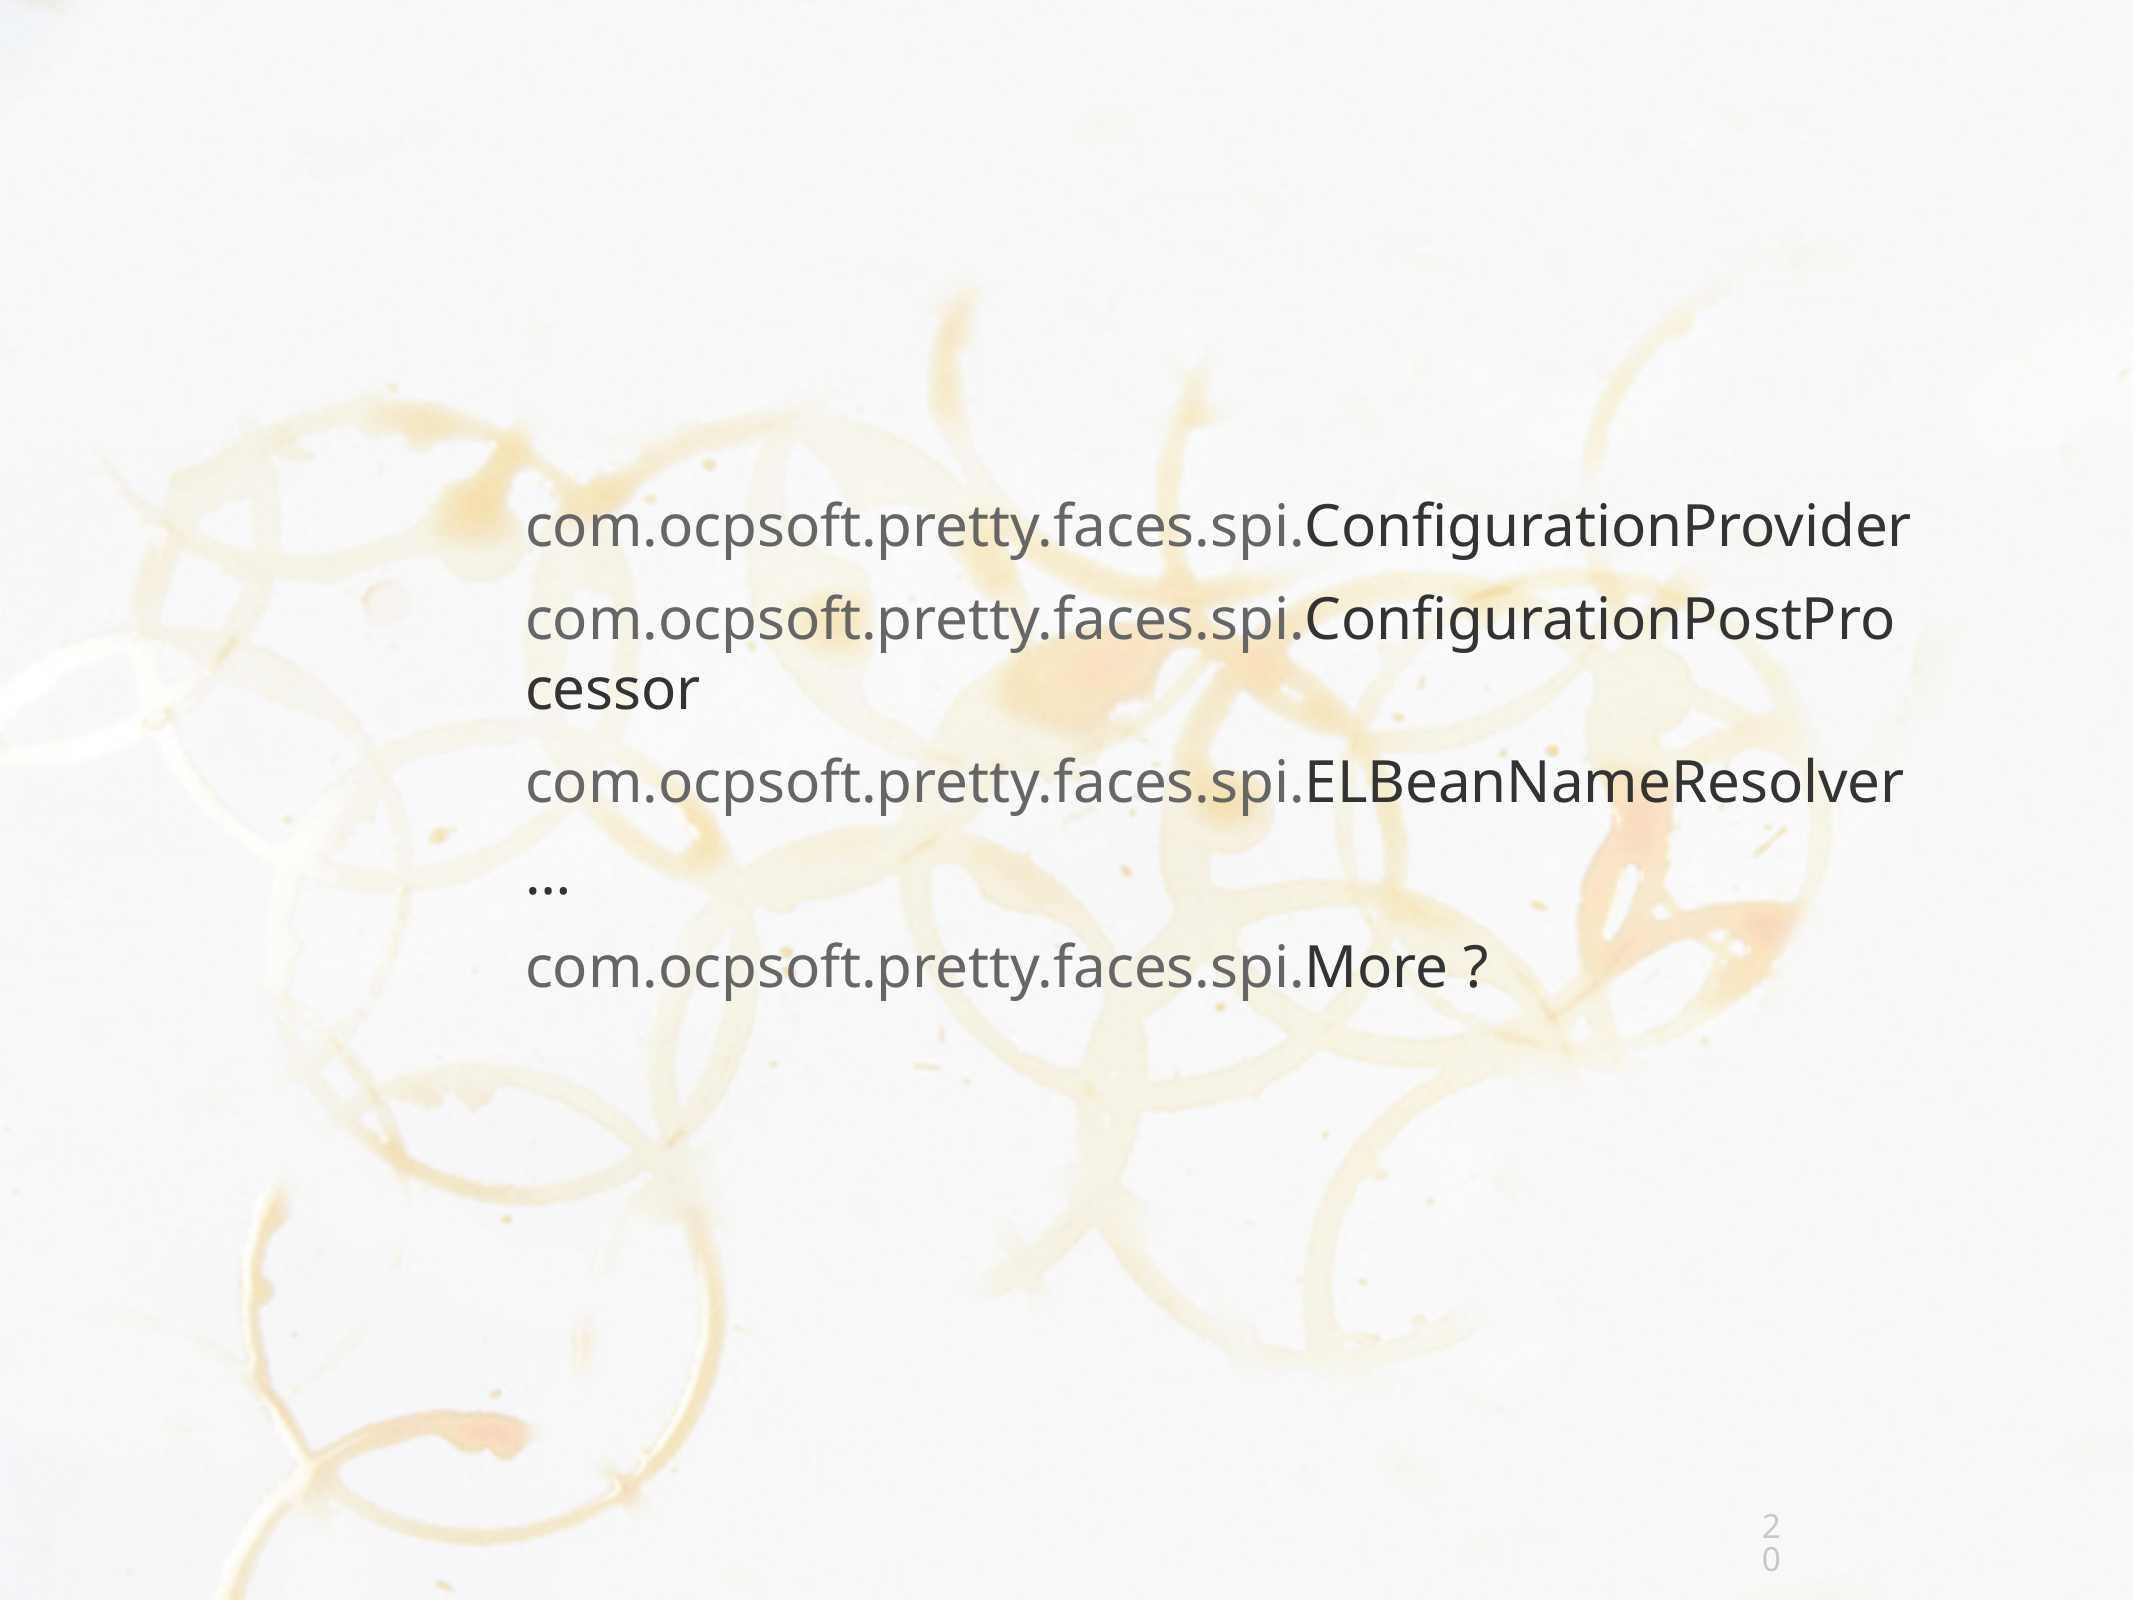

com.ocpsoft.pretty.faces.spi.ConfigurationProvider
com.ocpsoft.pretty.faces.spi.ConfigurationPostProcessor
com.ocpsoft.pretty.faces.spi.ELBeanNameResolver
…
com.ocpsoft.pretty.faces.spi.More ?
20